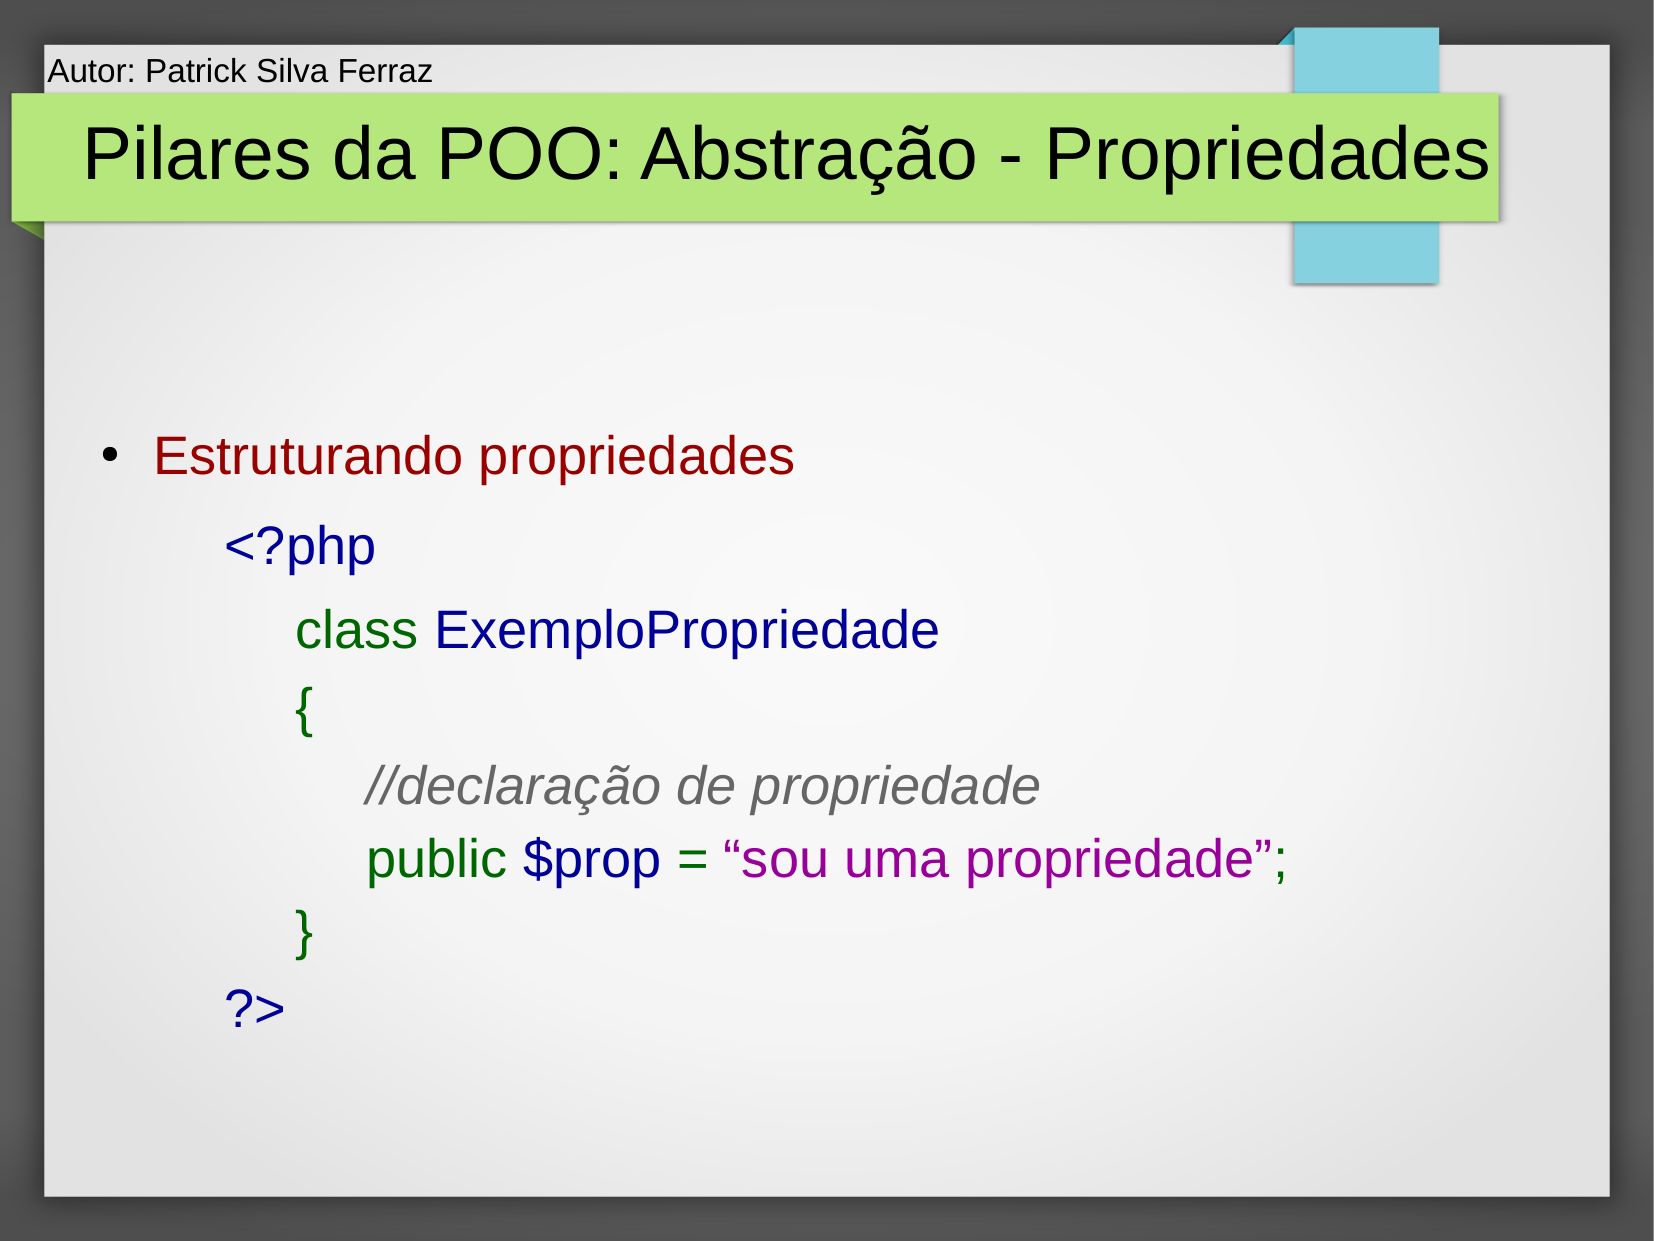

Autor: Patrick Silva Ferraz
# Pilares da POO: Abstração - Propriedades
Estruturando propriedades
<?php
class ExemploPropriedade
{
//declaração de propriedade
public $prop = “sou uma propriedade”;
}
?>